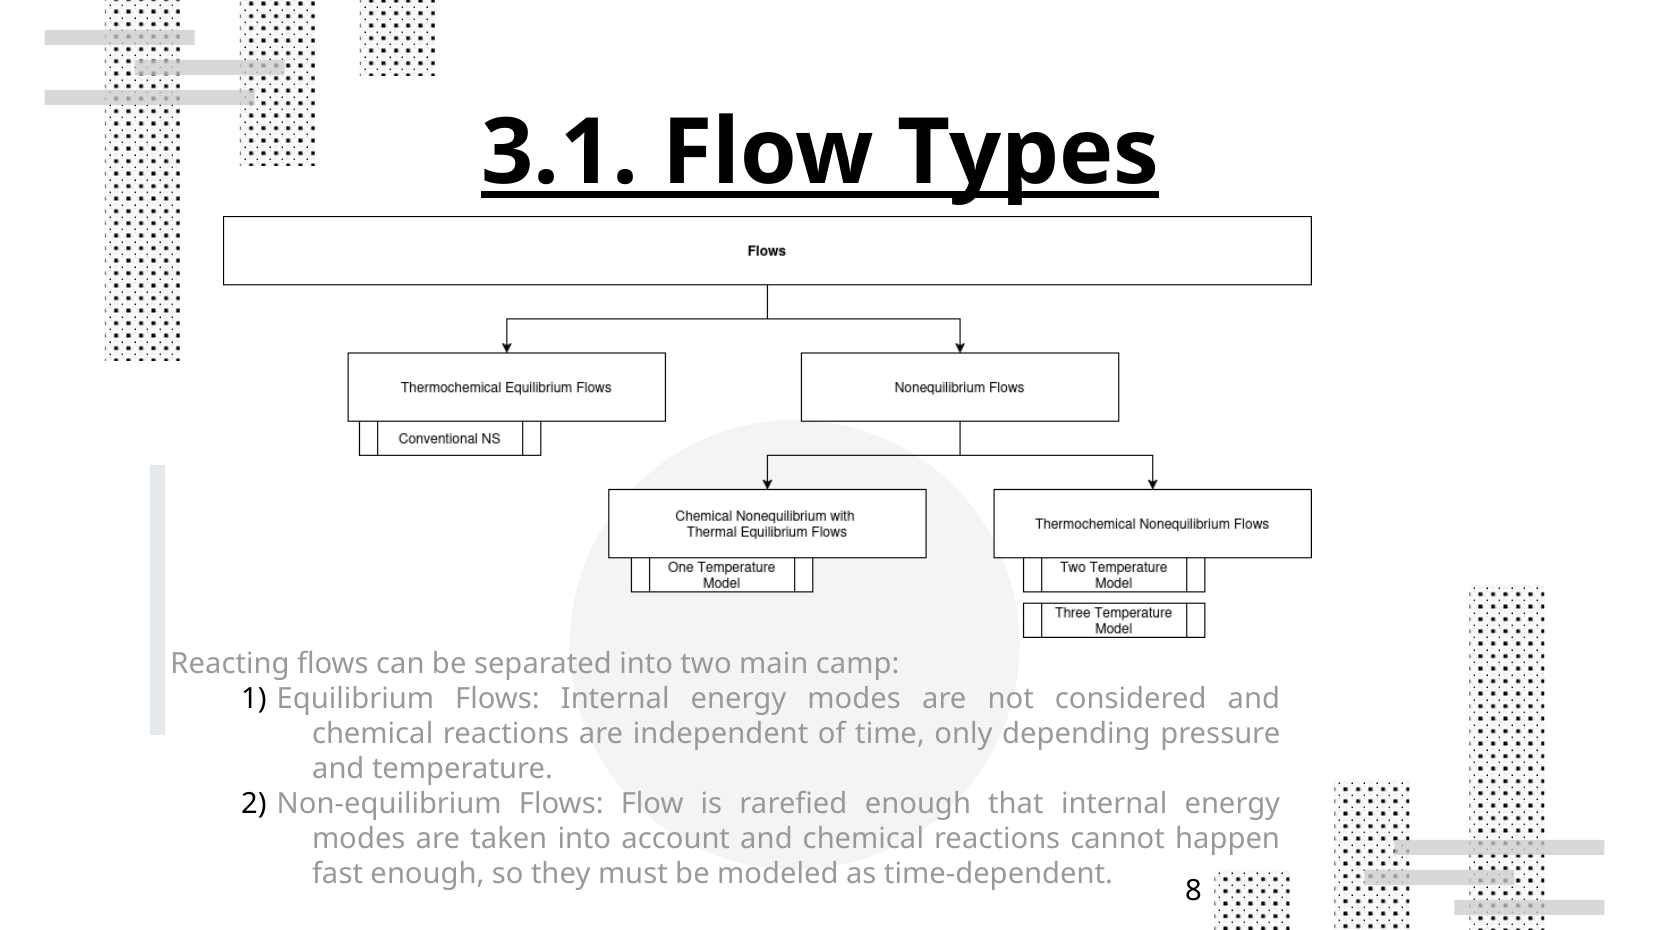

# 3.1. Flow Types
Reacting flows can be separated into two main camp:
Equilibrium Flows: Internal energy modes are not considered and chemical reactions are independent of time, only depending pressure and temperature.
Non-equilibrium Flows: Flow is rarefied enough that internal energy modes are taken into account and chemical reactions cannot happen fast enough, so they must be modeled as time-dependent.
8